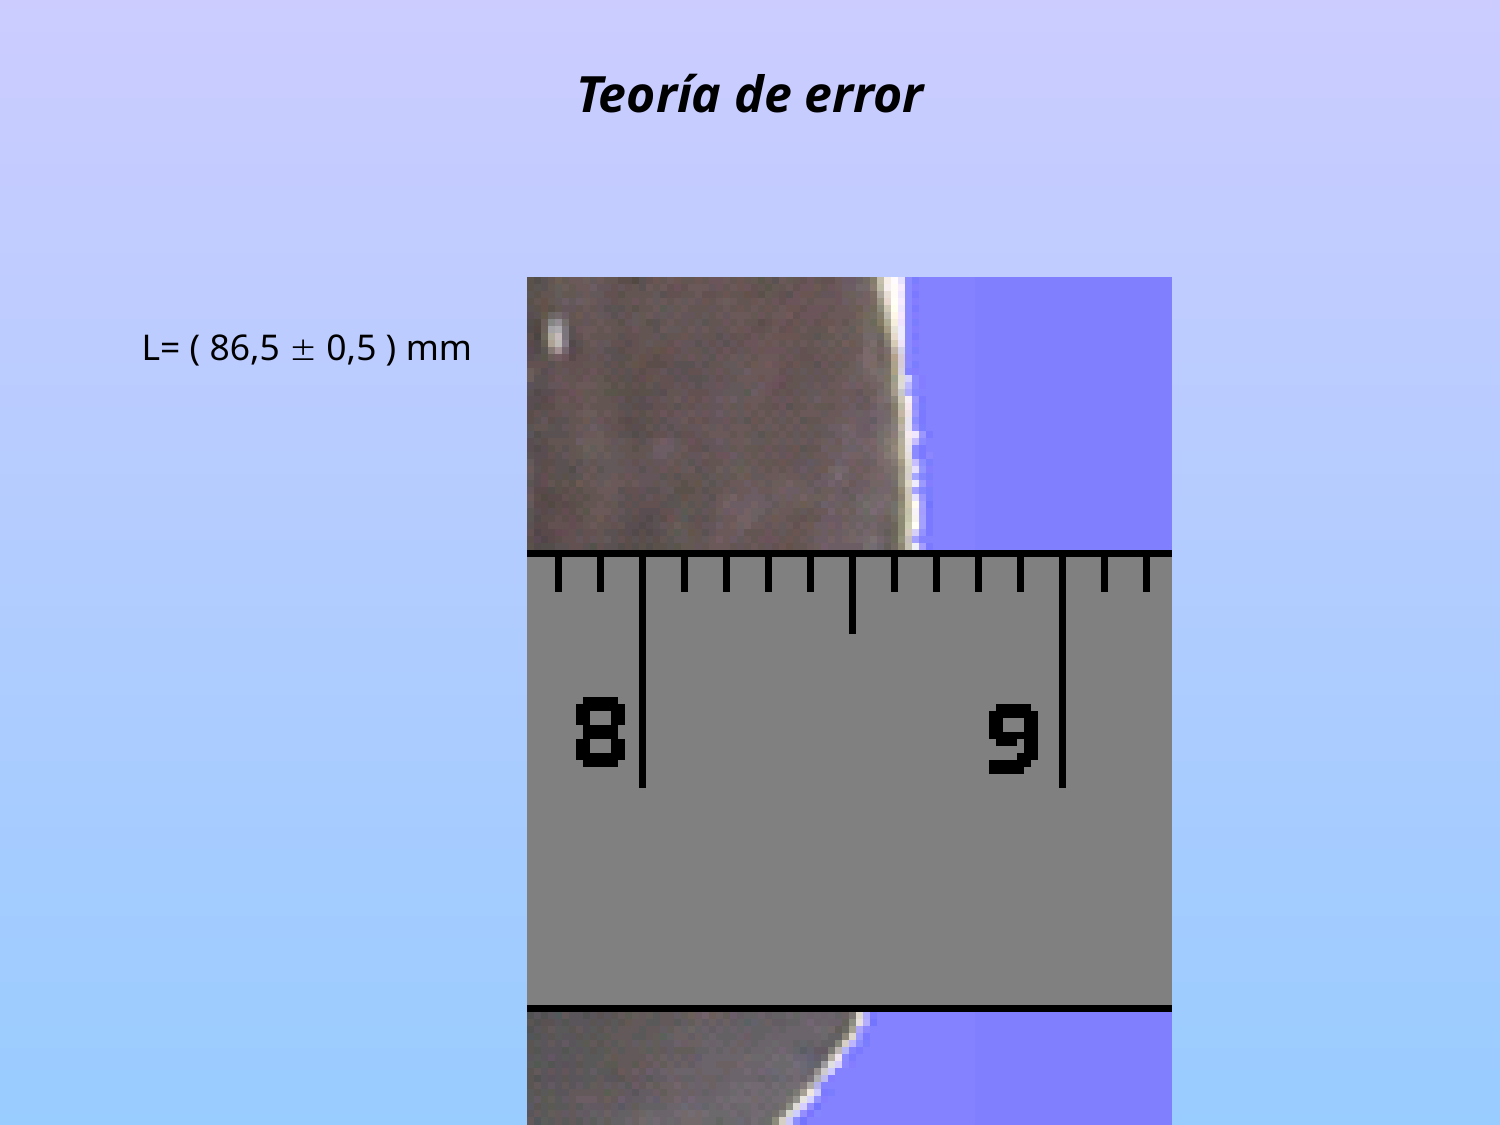

# Teoría de error
L= ( 86,5  0,5 ) mm